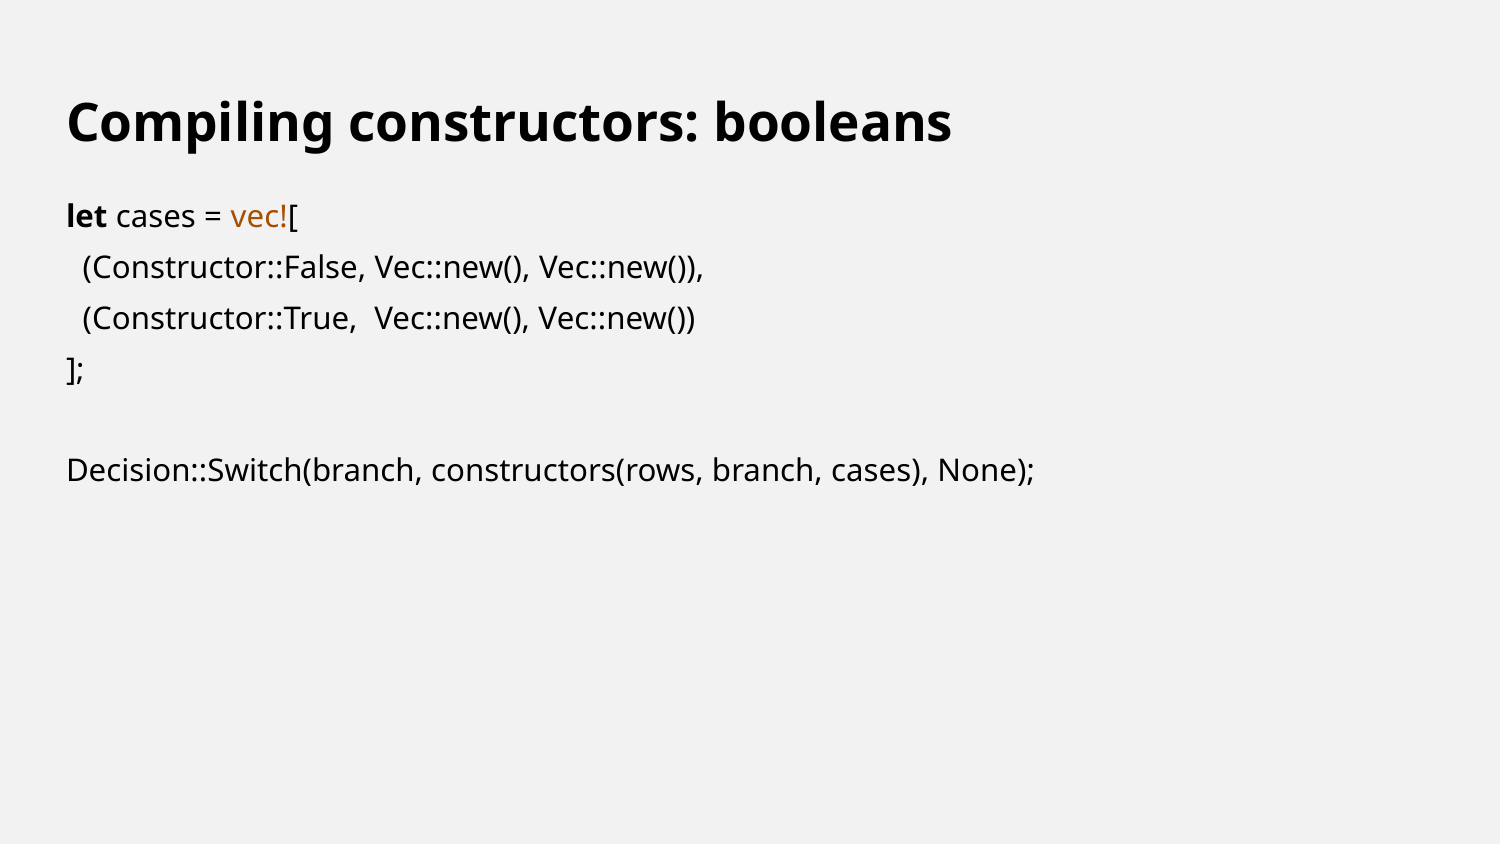

# Compiling constructors: booleans
let cases = vec![
 (Constructor::False, Vec::new(), Vec::new()),
 (Constructor::True, Vec::new(), Vec::new())
];
Decision::Switch(branch, constructors(rows, branch, cases), None);